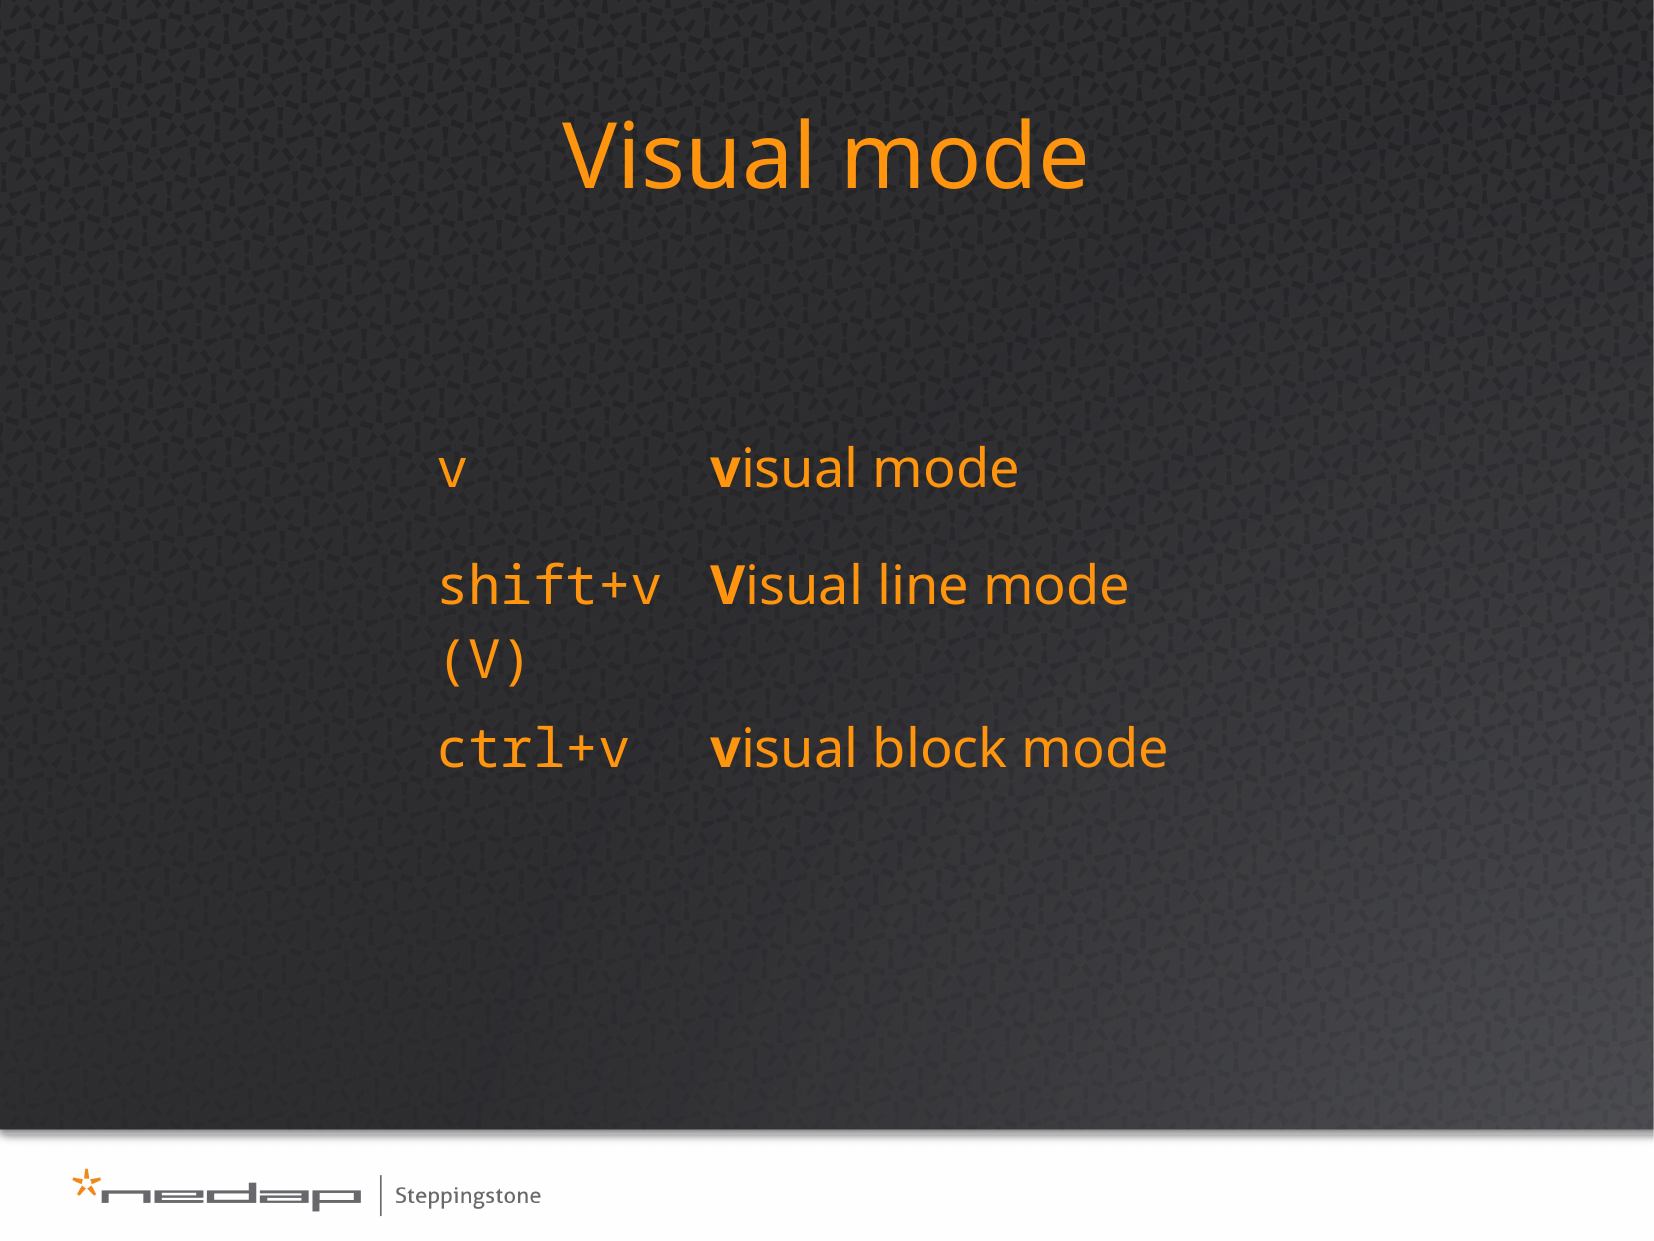

# Visual mode
| v | visual mode |
| --- | --- |
| shift+v (V) | Visual line mode |
| ctrl+v | visual block mode |